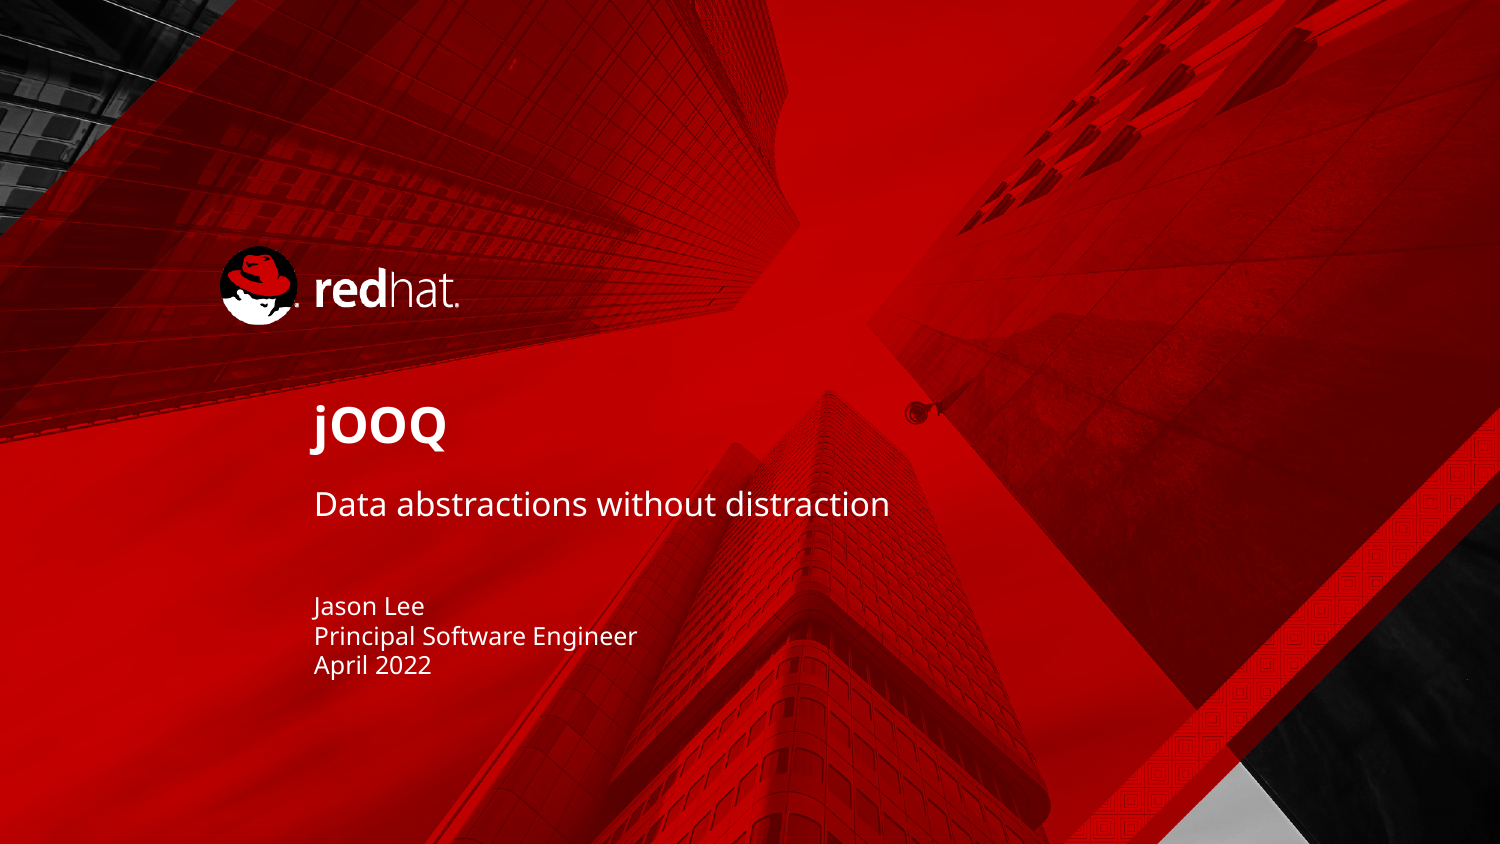

# jOOQ
Data abstractions without distraction
Jason Lee
Principal Software Engineer
April 2022